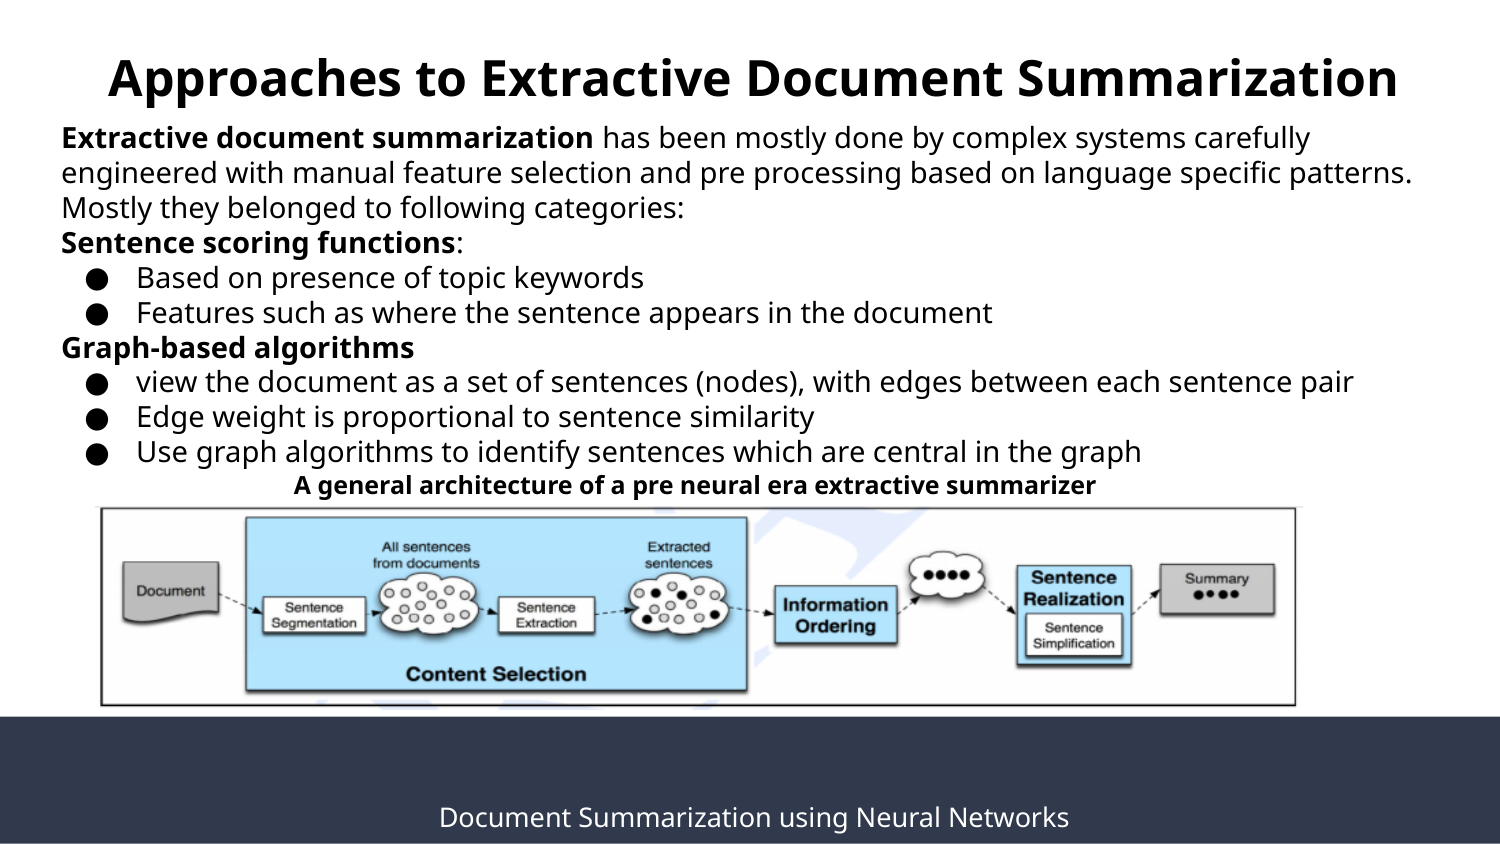

Approaches to Extractive Document Summarization
Extractive document summarization has been mostly done by complex systems carefully engineered with manual feature selection and pre processing based on language specific patterns.
Mostly they belonged to following categories:
Sentence scoring functions:
Based on presence of topic keywords
Features such as where the sentence appears in the document
Graph-based algorithms
view the document as a set of sentences (nodes), with edges between each sentence pair
Edge weight is proportional to sentence similarity
Use graph algorithms to identify sentences which are central in the graph
A general architecture of a pre neural era extractive summarizer
# Document Summarization using Neural Networks